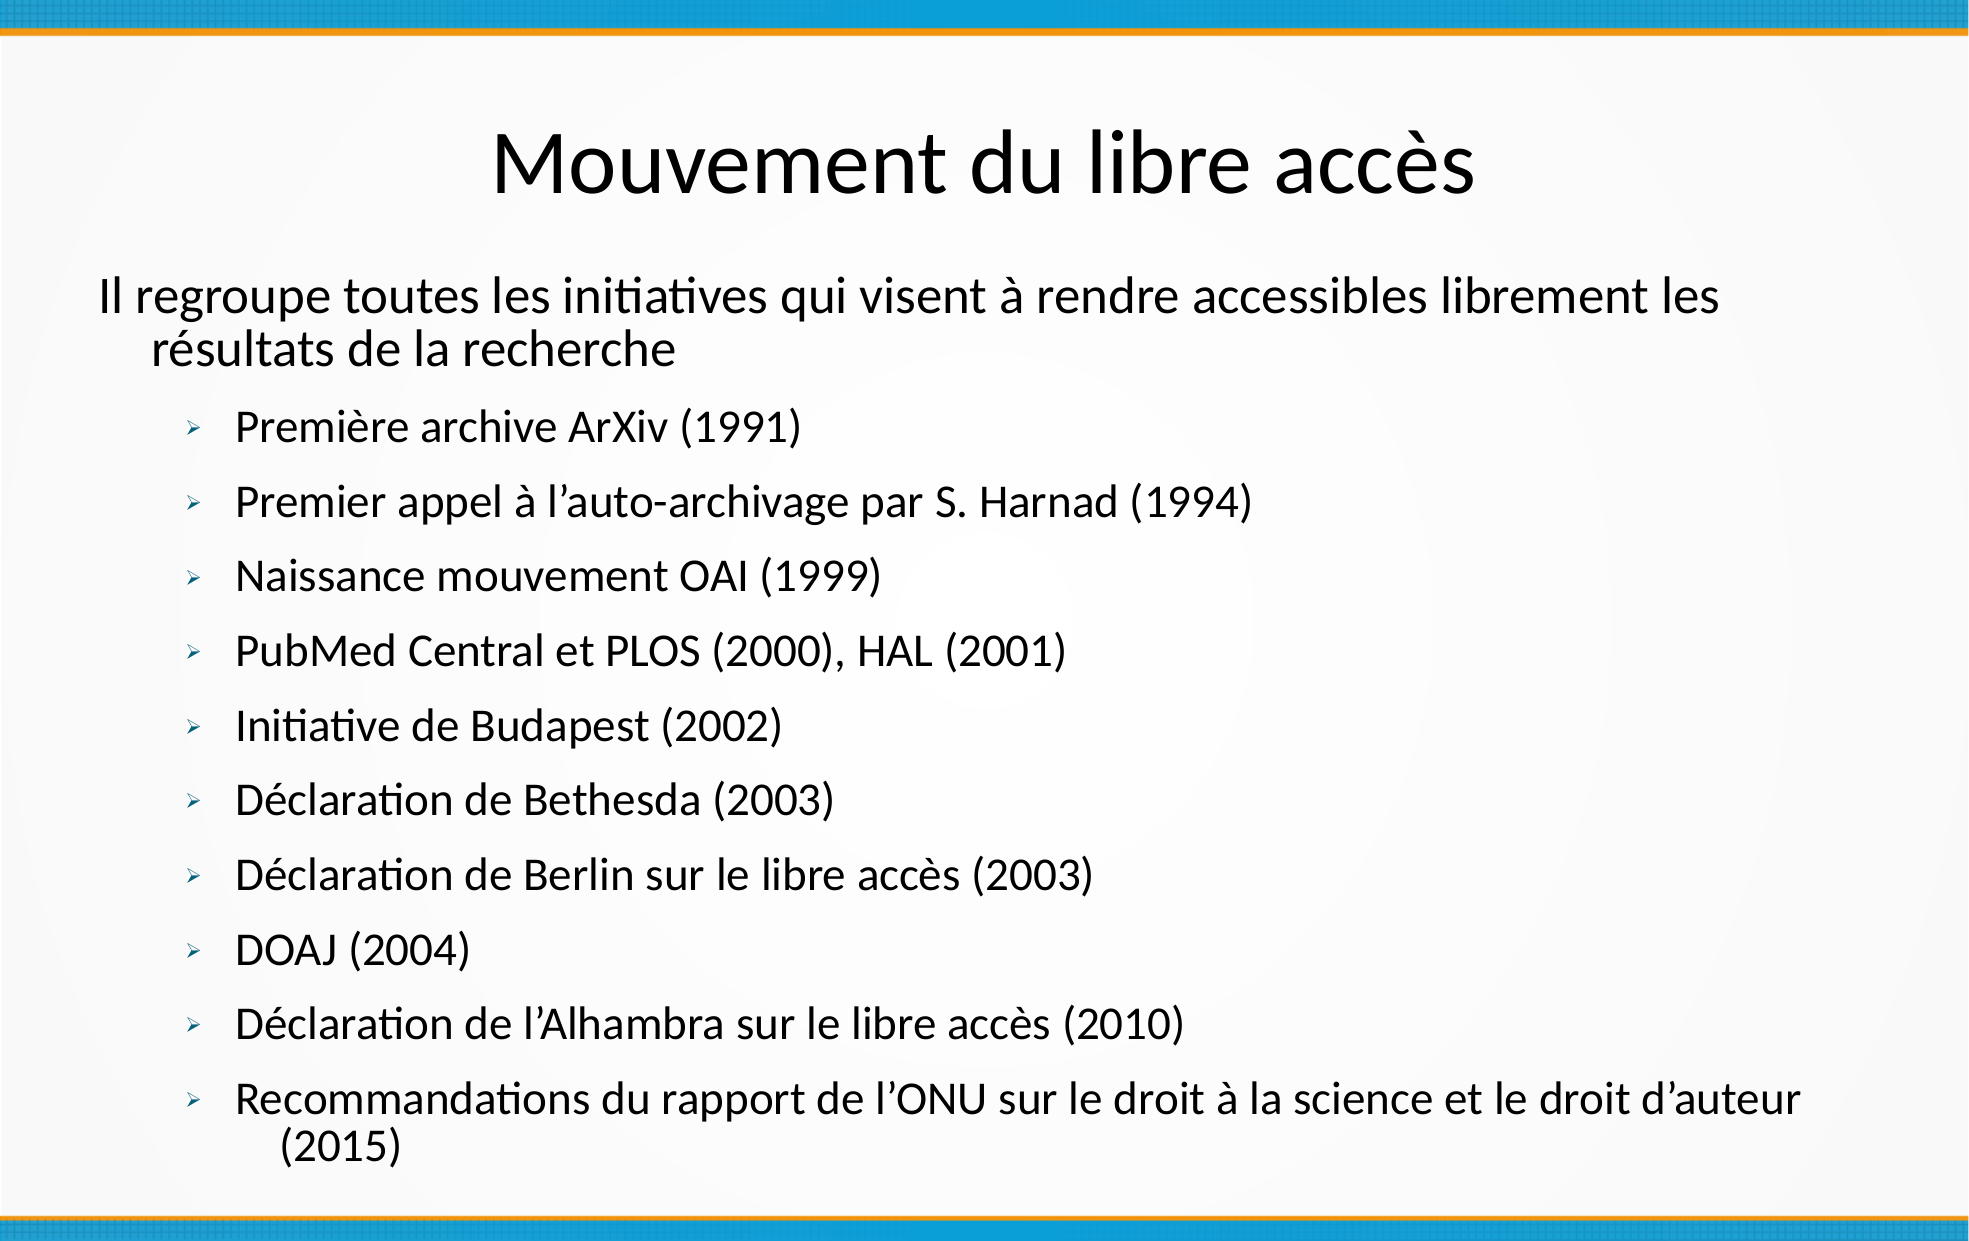

# Mouvement du libre accès
Il regroupe toutes les initiatives qui visent à rendre accessibles librement les résultats de la recherche
Première archive ArXiv (1991)
Premier appel à l’auto-archivage par S. Harnad (1994)
Naissance mouvement OAI (1999)
PubMed Central et PLOS (2000), HAL (2001)
Initiative de Budapest (2002)
Déclaration de Bethesda (2003)
Déclaration de Berlin sur le libre accès (2003)
DOAJ (2004)
Déclaration de l’Alhambra sur le libre accès (2010)
Recommandations du rapport de l’ONU sur le droit à la science et le droit d’auteur (2015)